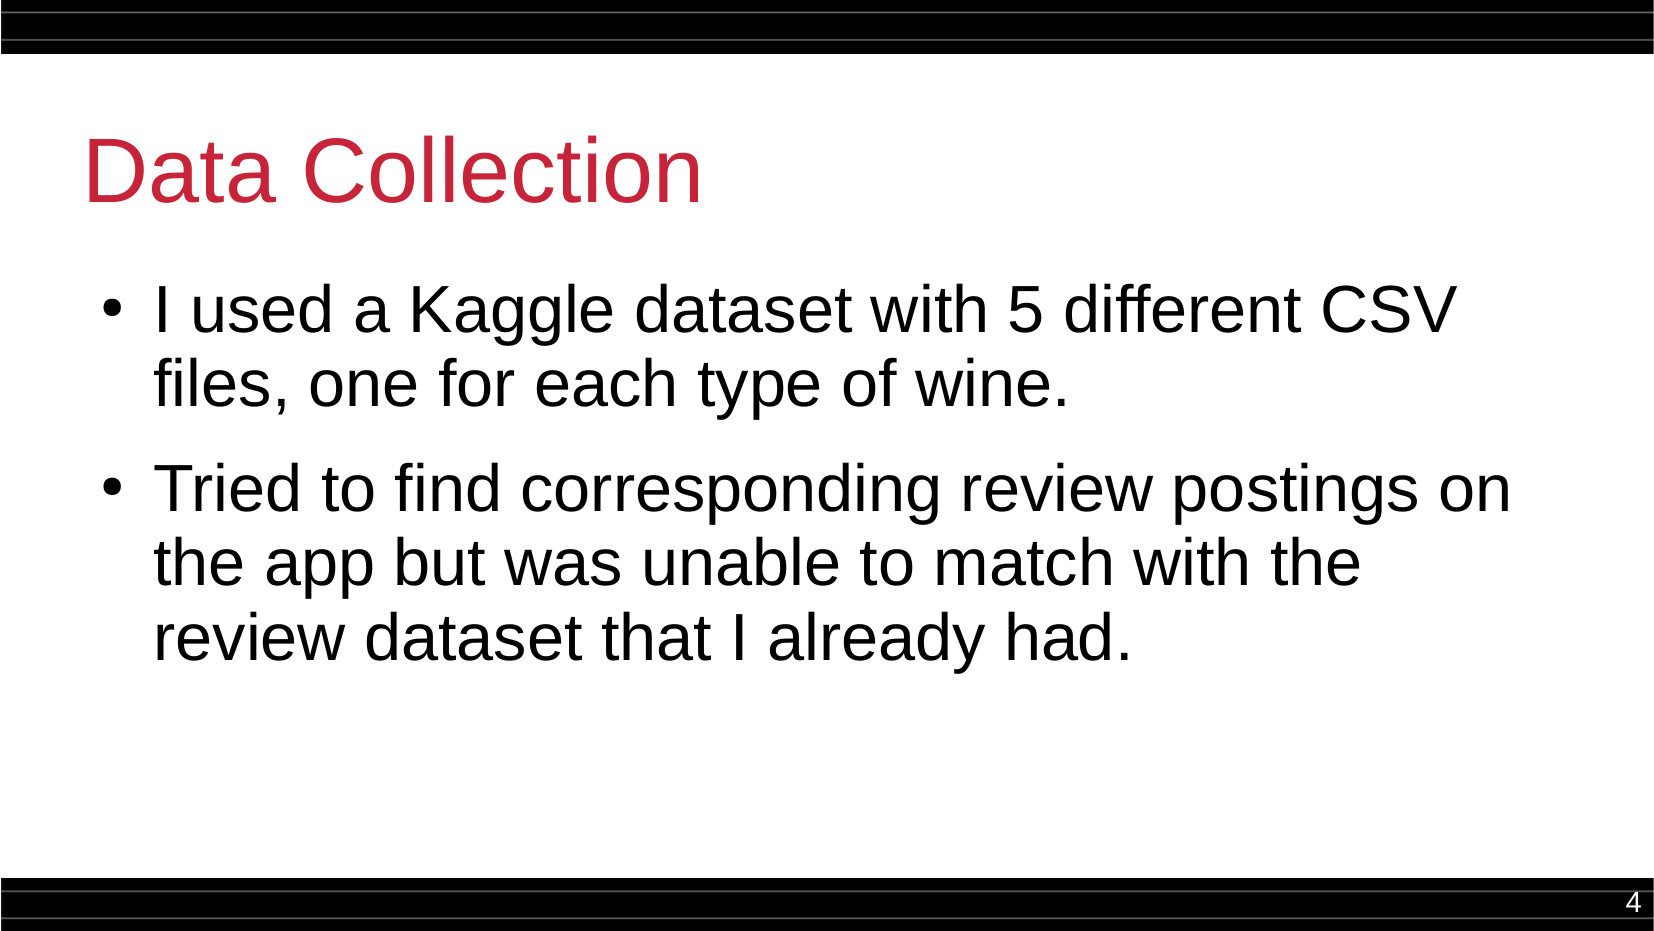

# Data Collection
I used a Kaggle dataset with 5 different CSV files, one for each type of wine.
Tried to find corresponding review postings on the app but was unable to match with the review dataset that I already had.